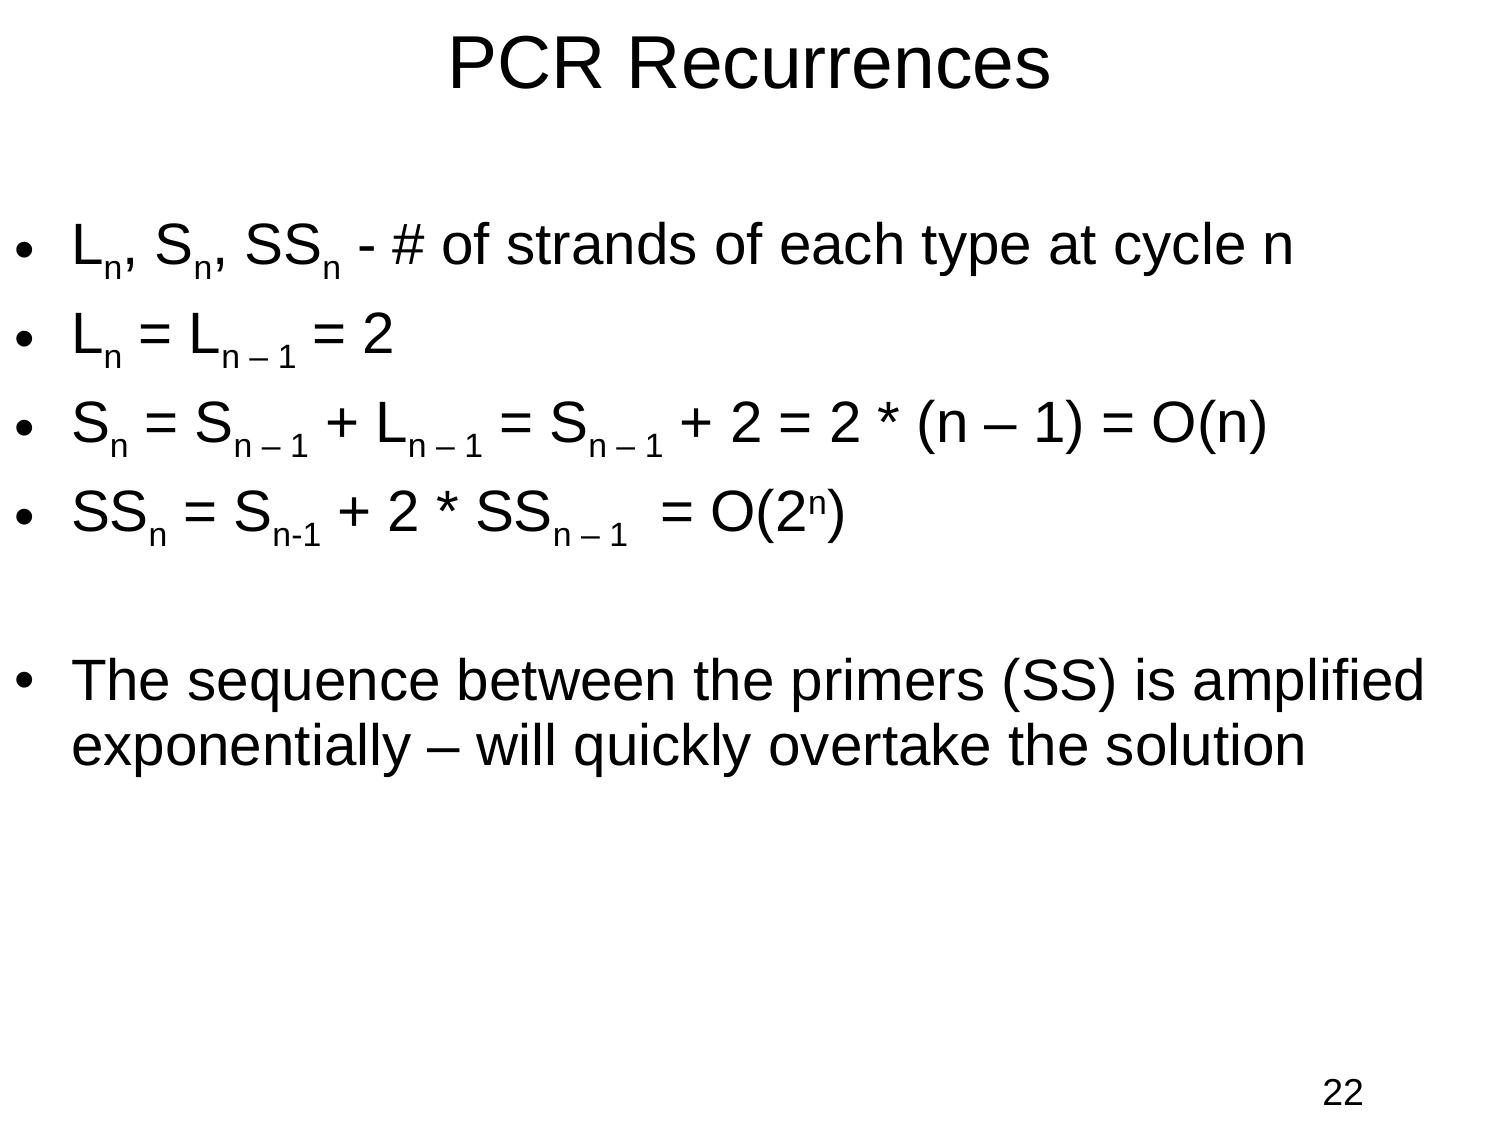

# PCR Recurrences
Ln, Sn, SSn - # of strands of each type at cycle n
Ln = Ln – 1 = 2
Sn = Sn – 1 + Ln – 1 = Sn – 1 + 2 = 2 * (n – 1) = O(n)
SSn = Sn-1 + 2 * SSn – 1 = O(2n)
The sequence between the primers (SS) is amplified exponentially – will quickly overtake the solution
22